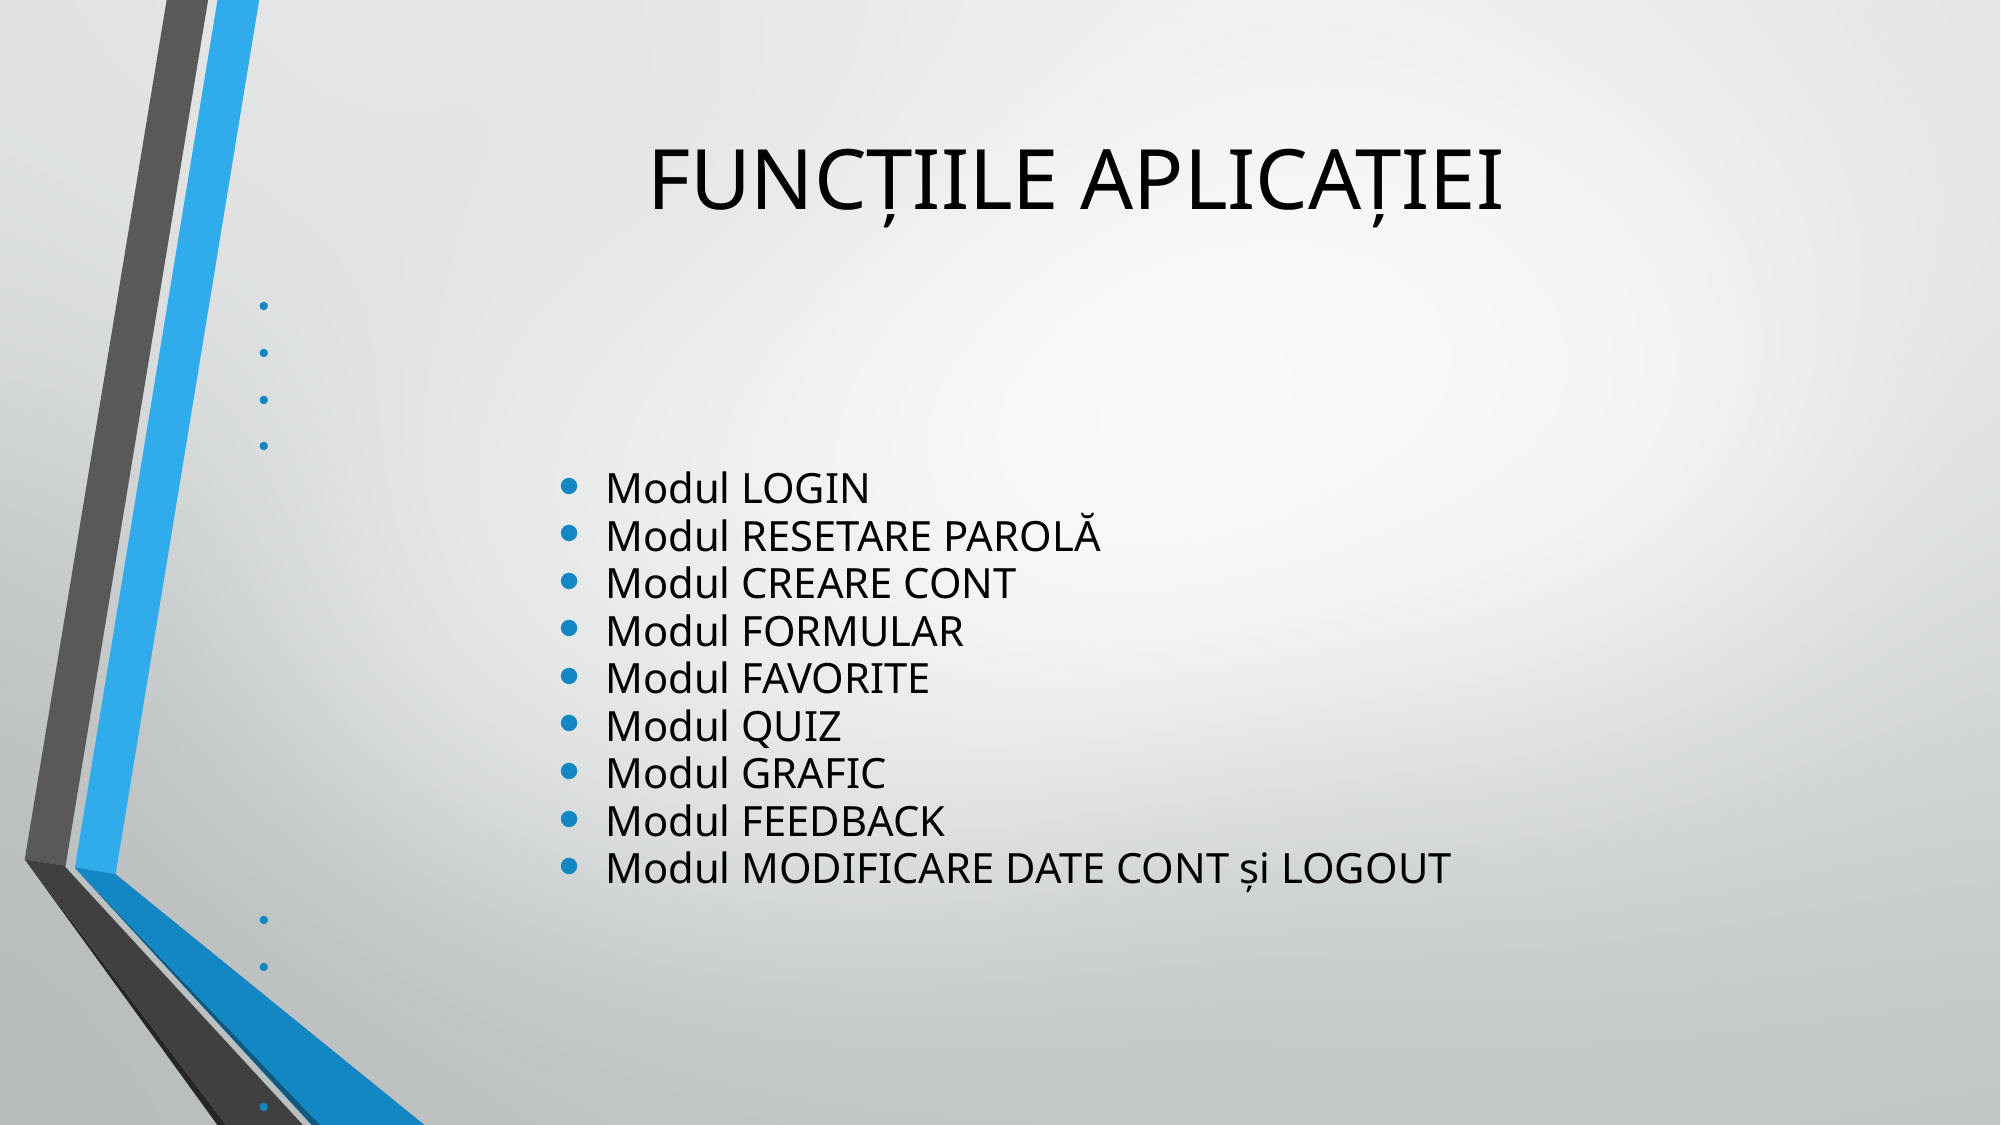

# FUNCȚIILE APLICAȚIEI
Modul LOGIN
Modul RESETARE PAROLĂ
Modul CREARE CONT
Modul FORMULAR
Modul FAVORITE
Modul QUIZ
Modul GRAFIC
Modul FEEDBACK
Modul MODIFICARE DATE CONT și LOGOUT